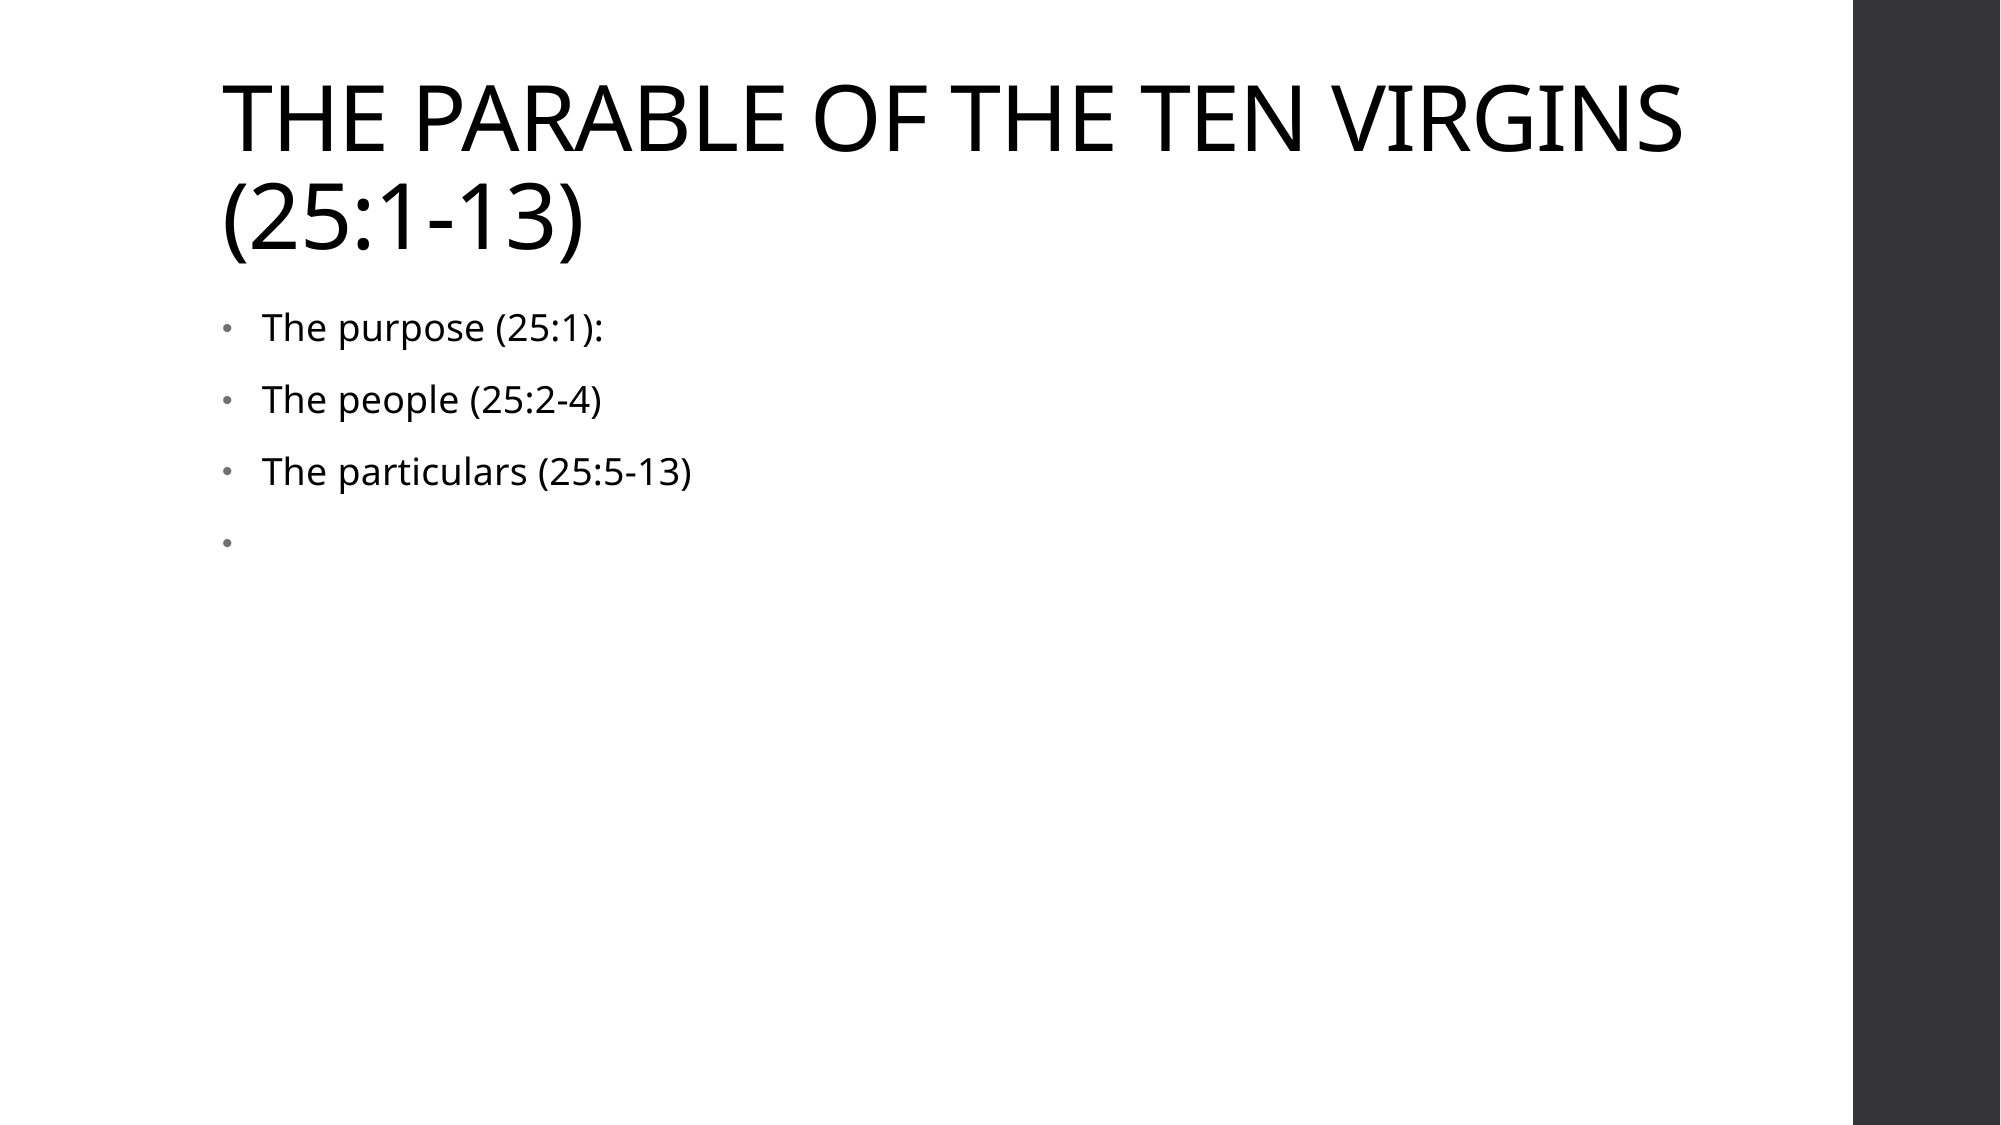

# THE PARABLE OF THE TEN VIRGINS (25:1-13)
 The purpose (25:1):
 The people (25:2-4)
 The particulars (25:5-13)